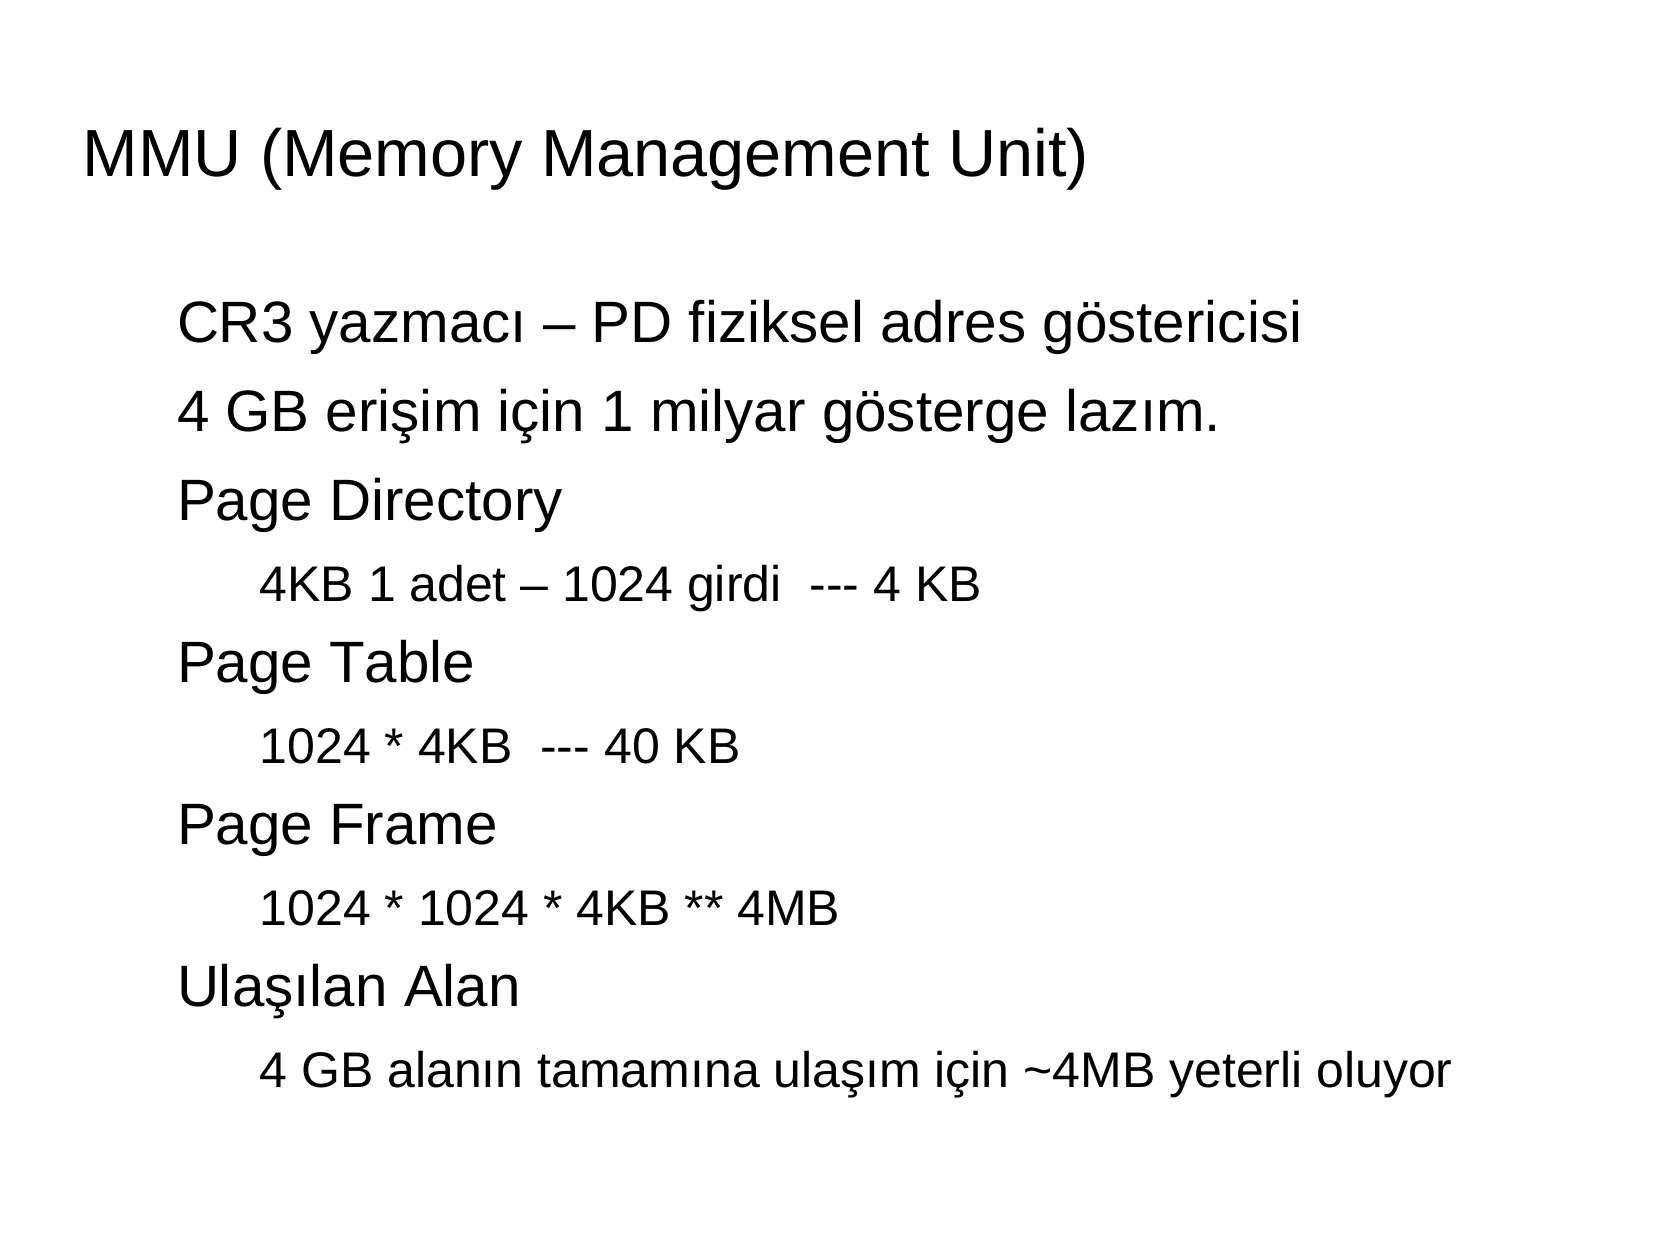

# MMU (Memory Management Unit)
CR3 yazmacı – PD fiziksel adres göstericisi
4 GB erişim için 1 milyar gösterge lazım.
Page Directory
4KB 1 adet – 1024 girdi --- 4 KB
Page Table
1024 * 4KB --- 40 KB
Page Frame
1024 * 1024 * 4KB ** 4MB
Ulaşılan Alan
4 GB alanın tamamına ulaşım için ~4MB yeterli oluyor